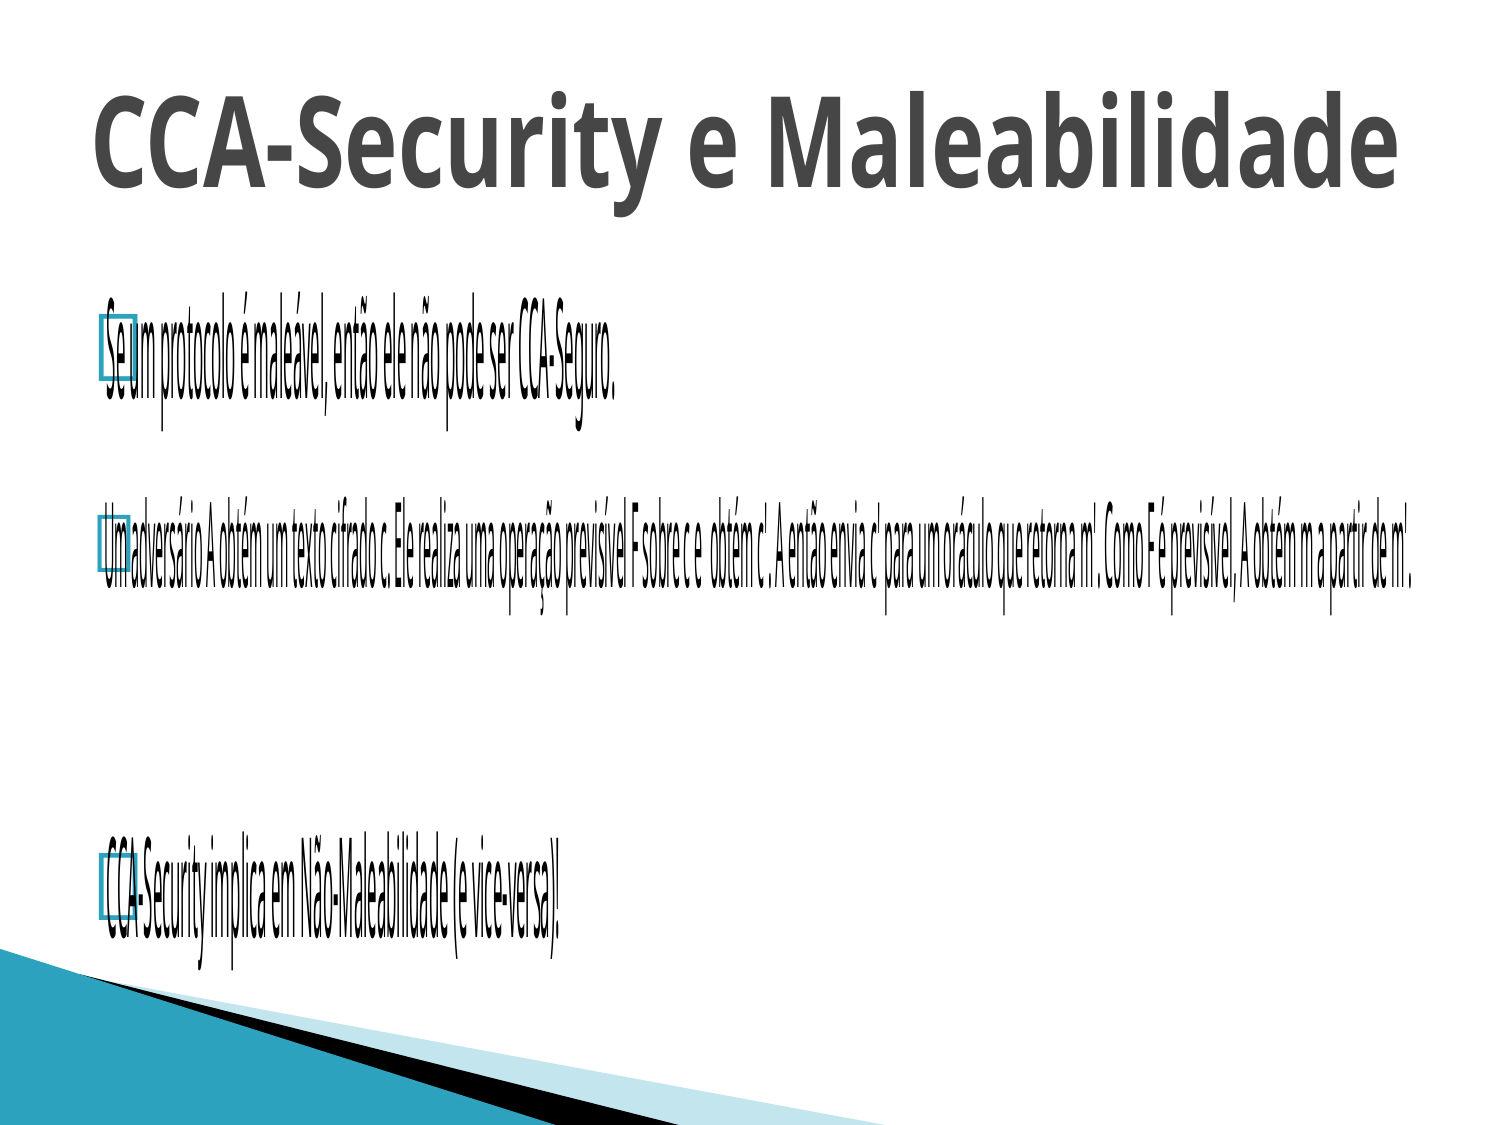

CCA-Security e Maleabilidade
Se um protocolo é maleável, então ele não pode ser CCA-Seguro.
Um adversário A obtém um texto cifrado c. Ele realiza uma operação previsível F sobre c e obtém c'. A então envia c' para um oráculo que retorna m'. Como F é previsível, A obtém m a partir de m'.
CCA-Security implica em Não-Maleabilidade (e vice-versa)!